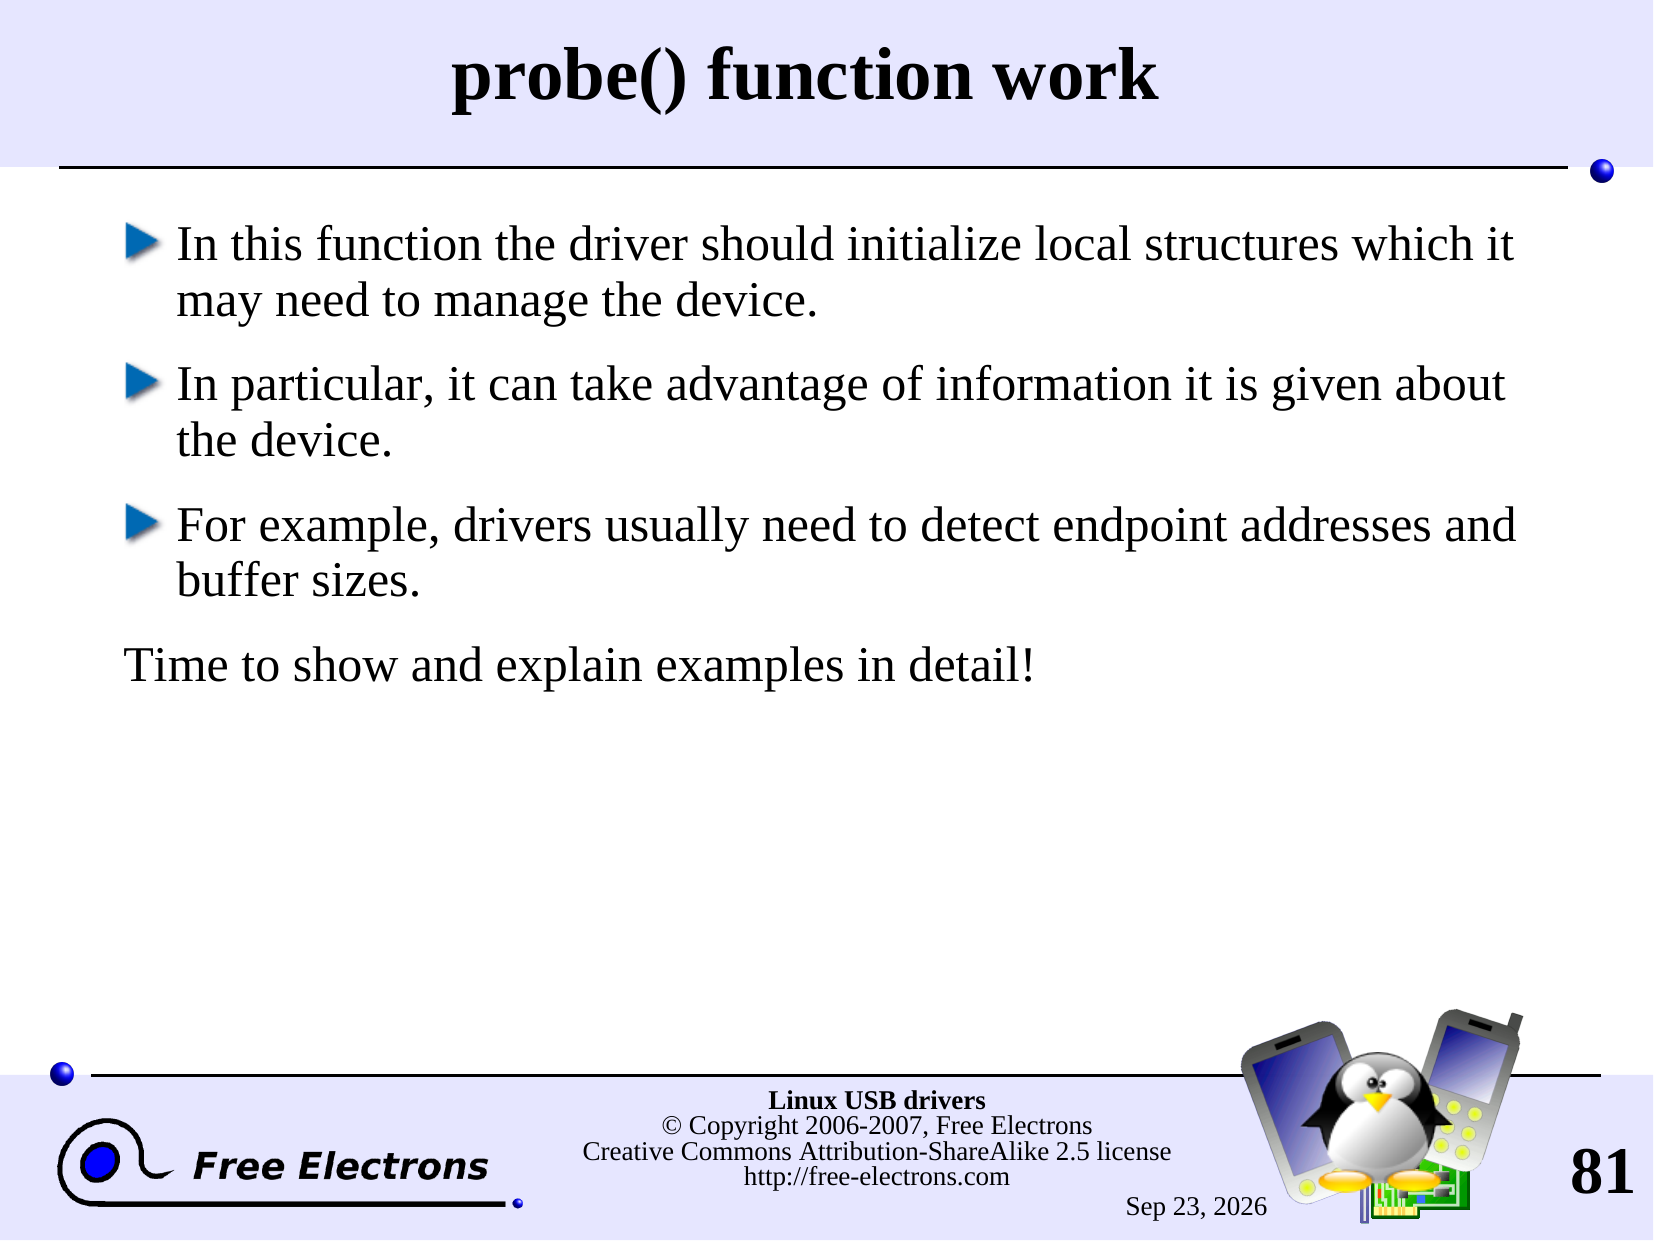

# probe() function work
In this function the driver should initialize local structures which it may need to manage the device.
In particular, it can take advantage of information it is given about the device.
For example, drivers usually need to detect endpoint addresses and buffer sizes.
Time to show and explain examples in detail!